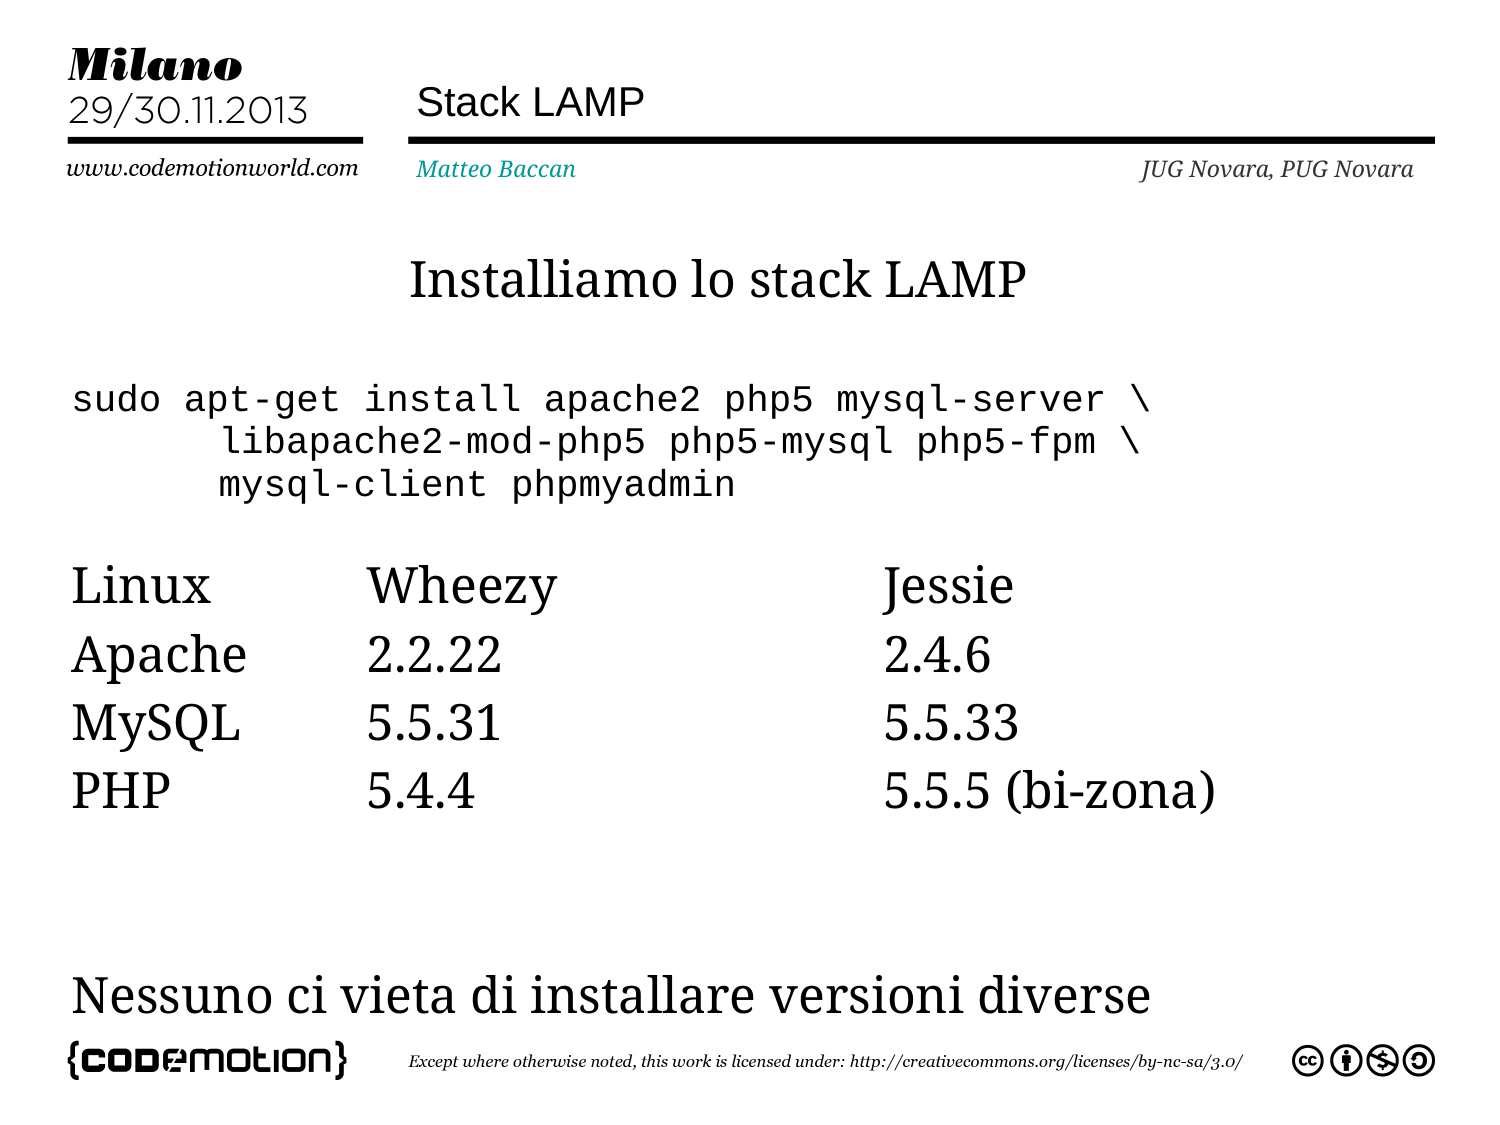

# Stack LAMP
Matteo Baccan
JUG Novara, PUG Novara
Installiamo lo stack LAMP
sudo apt-get install apache2 php5 mysql-server \					libapache2-mod-php5 php5-mysql php5-fpm \
		mysql-client phpmyadmin
Linux			Wheezy					Jessie
Apache		2.2.22						2.4.6
MySQL		5.5.31						5.5.33
PHP			5.4.4						5.5.5 (bi-zona)
Nessuno ci vieta di installare versioni diverse